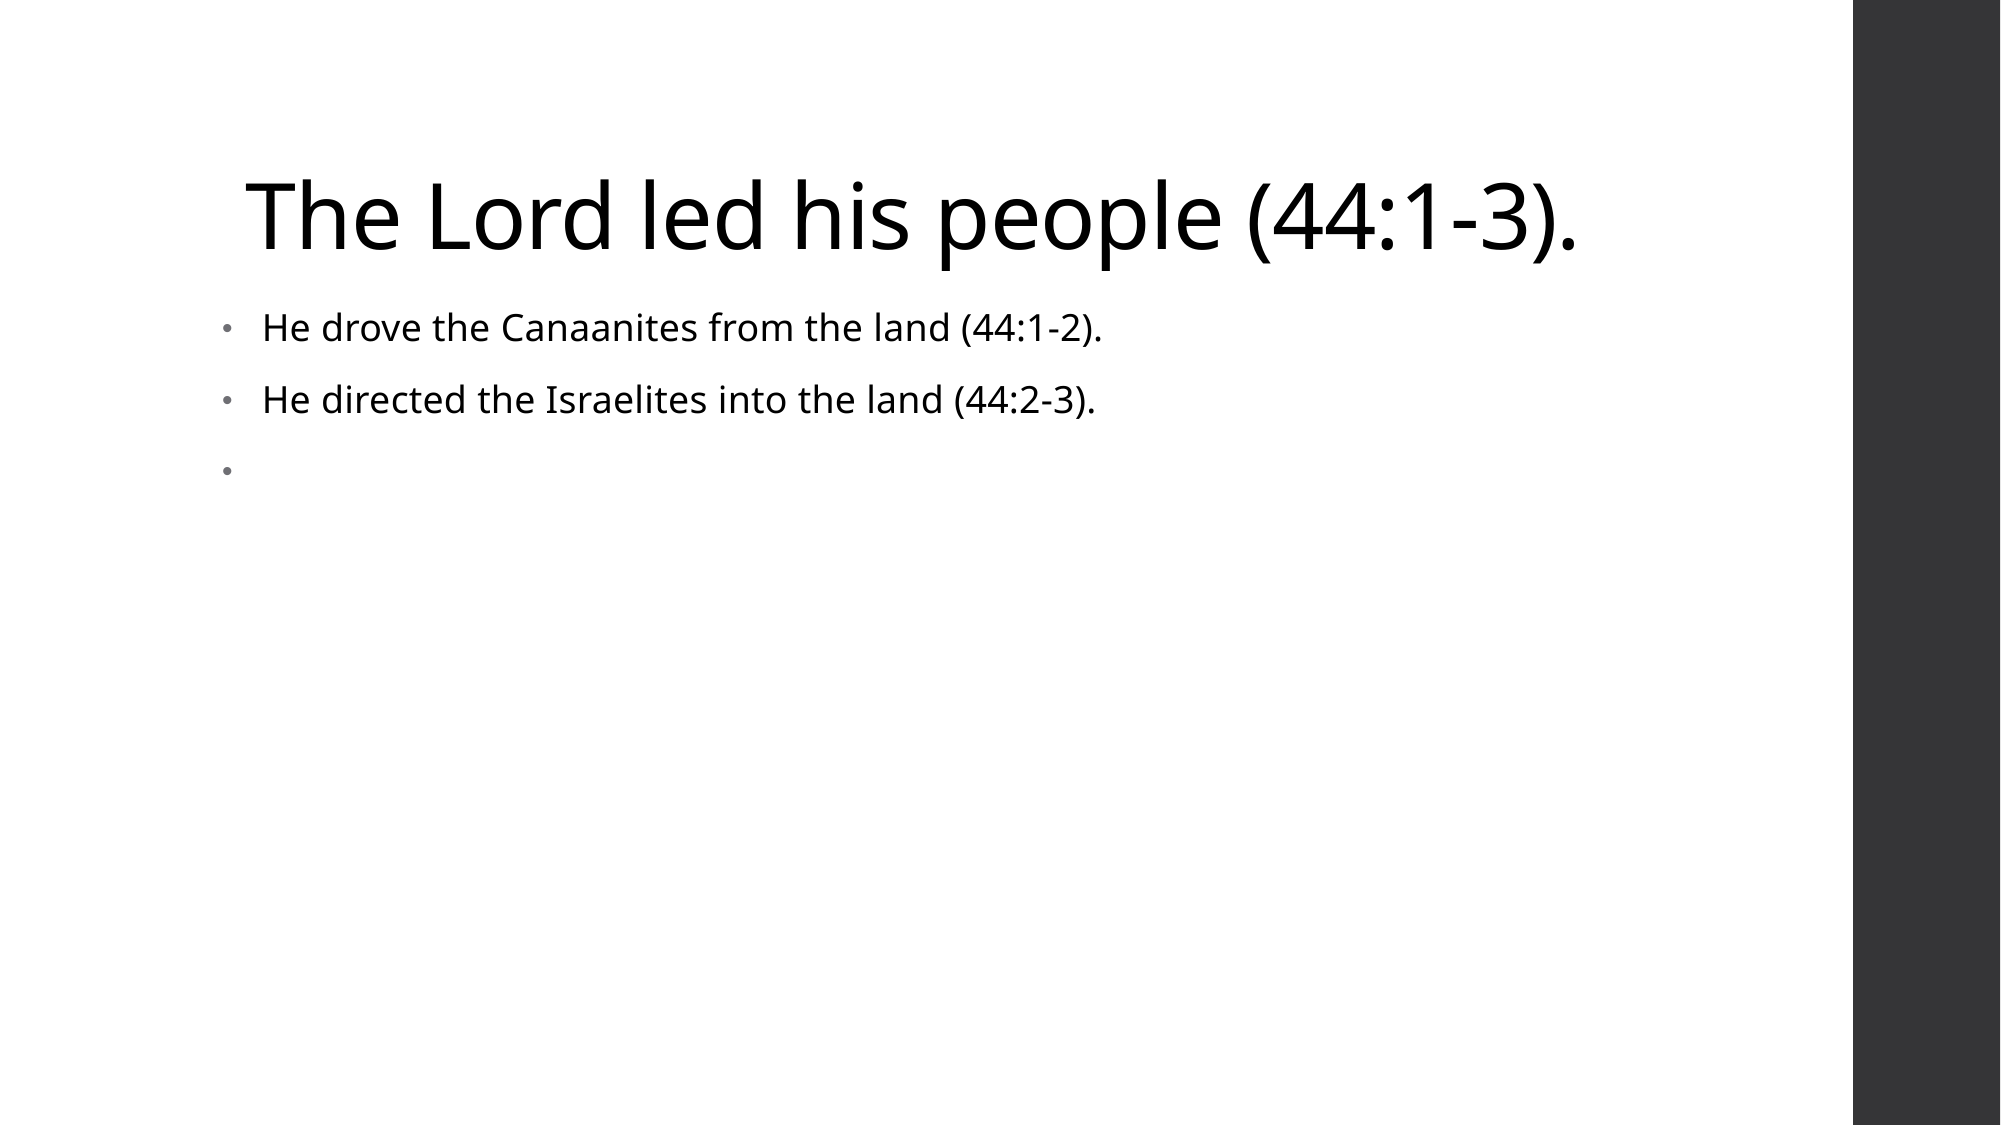

# The Lord led his people (44:1-3).
 He drove the Canaanites from the land (44:1-2).
 He directed the Israelites into the land (44:2-3).